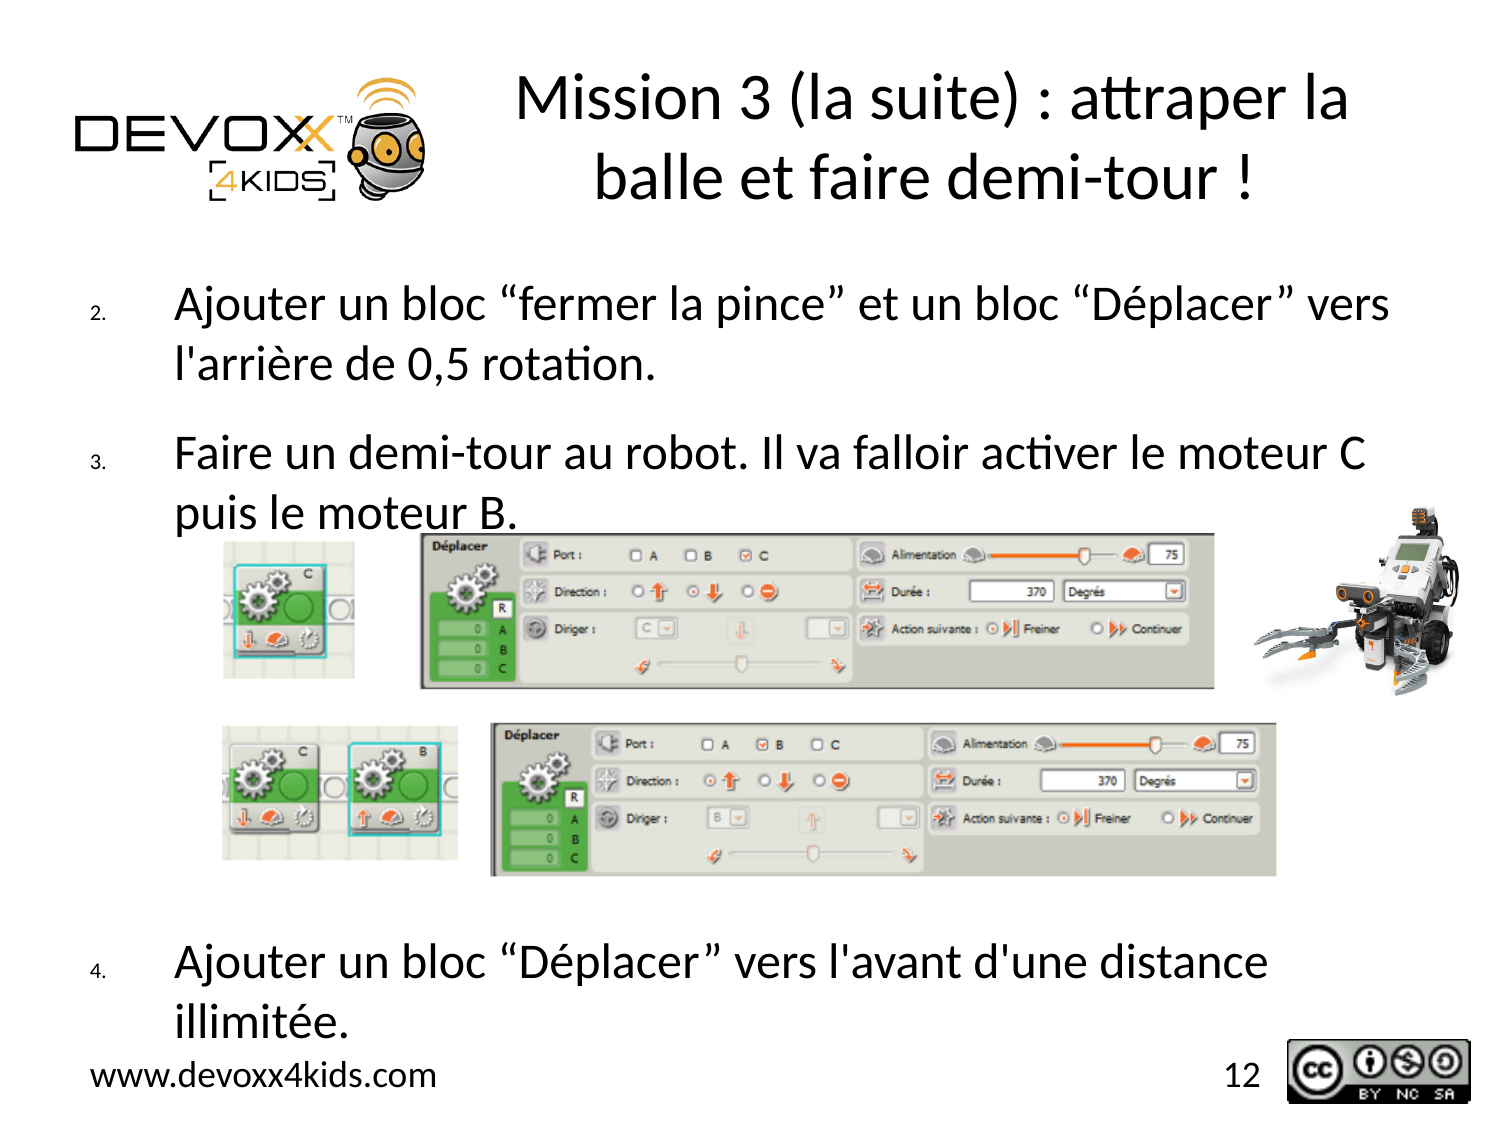

# Mission 3 (la suite) : attraper la balle et faire demi-tour !
Ajouter un bloc “fermer la pince” et un bloc “Déplacer” vers l'arrière de 0,5 rotation.
Faire un demi-tour au robot. Il va falloir activer le moteur C puis le moteur B.
Ajouter un bloc “Déplacer” vers l'avant d'une distance illimitée.